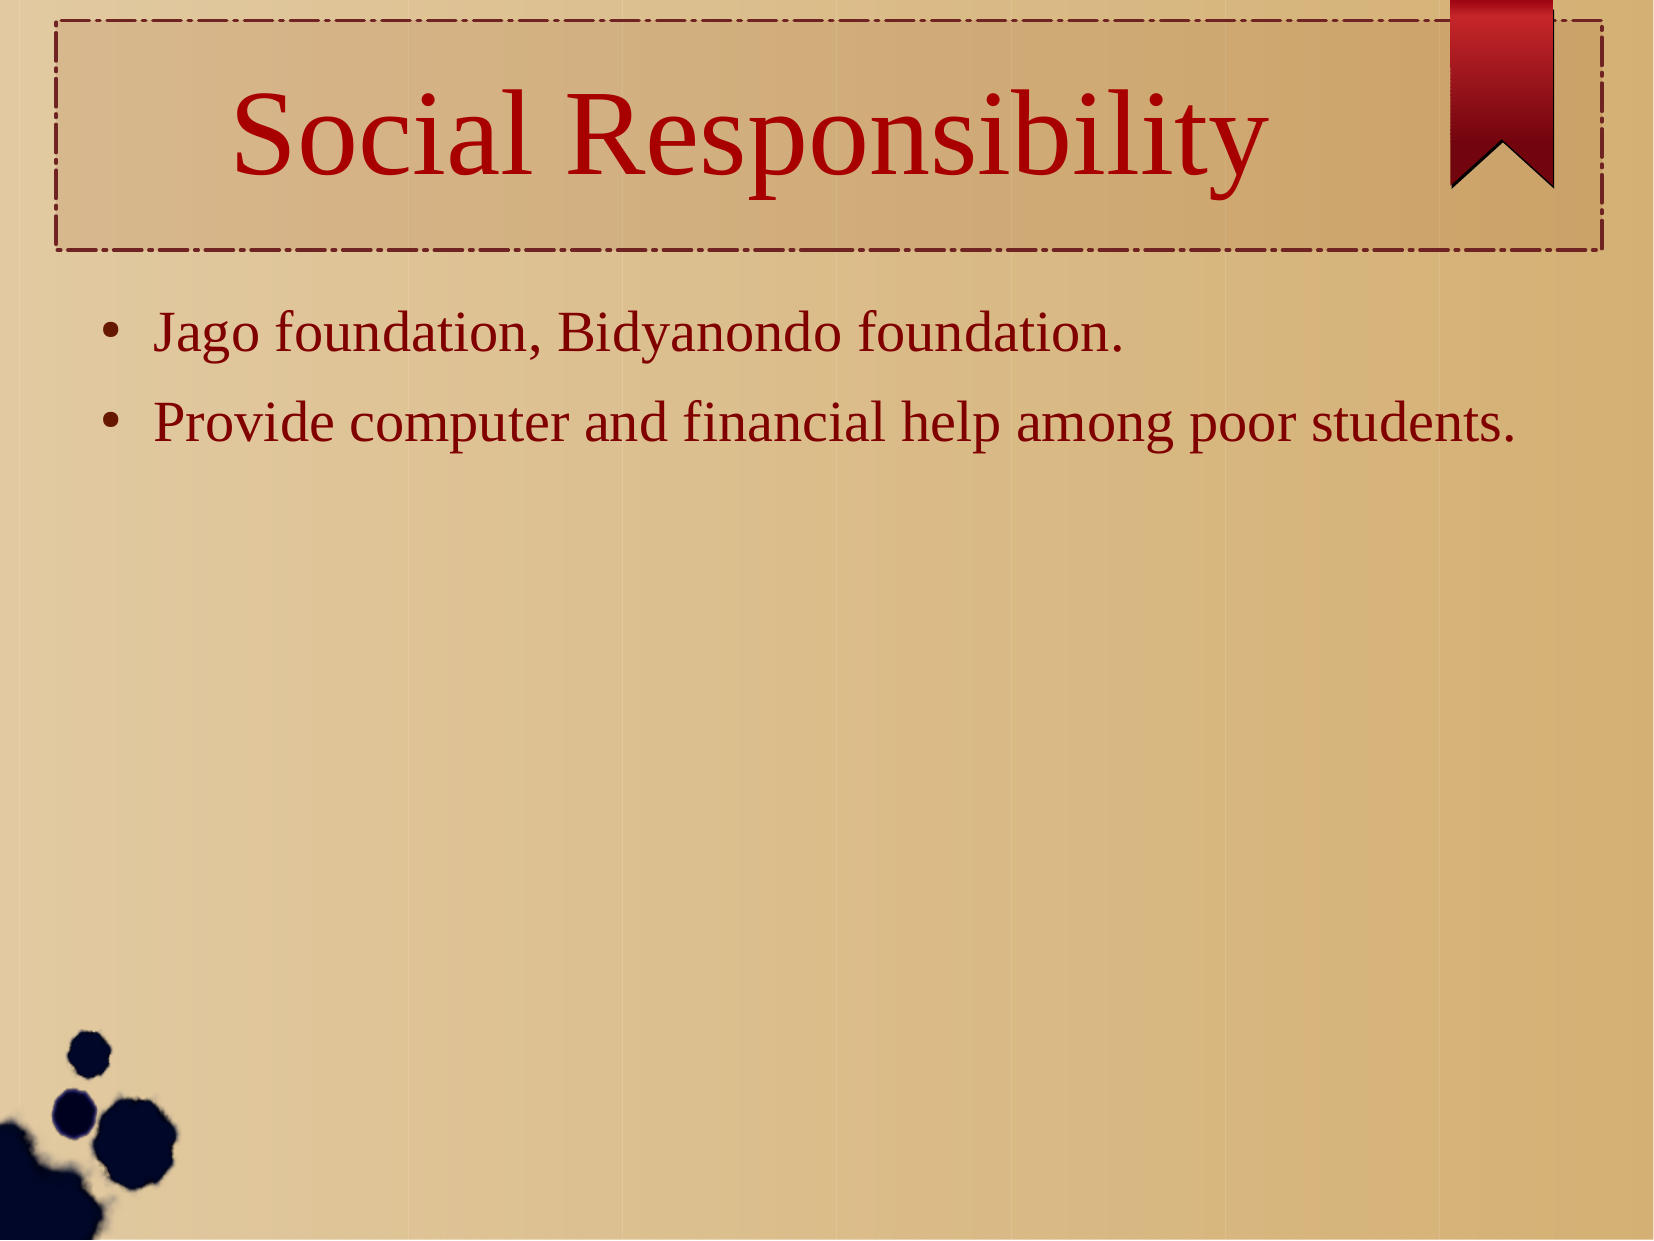

# Social Responsibility
Jago foundation, Bidyanondo foundation.
Provide computer and financial help among poor students.